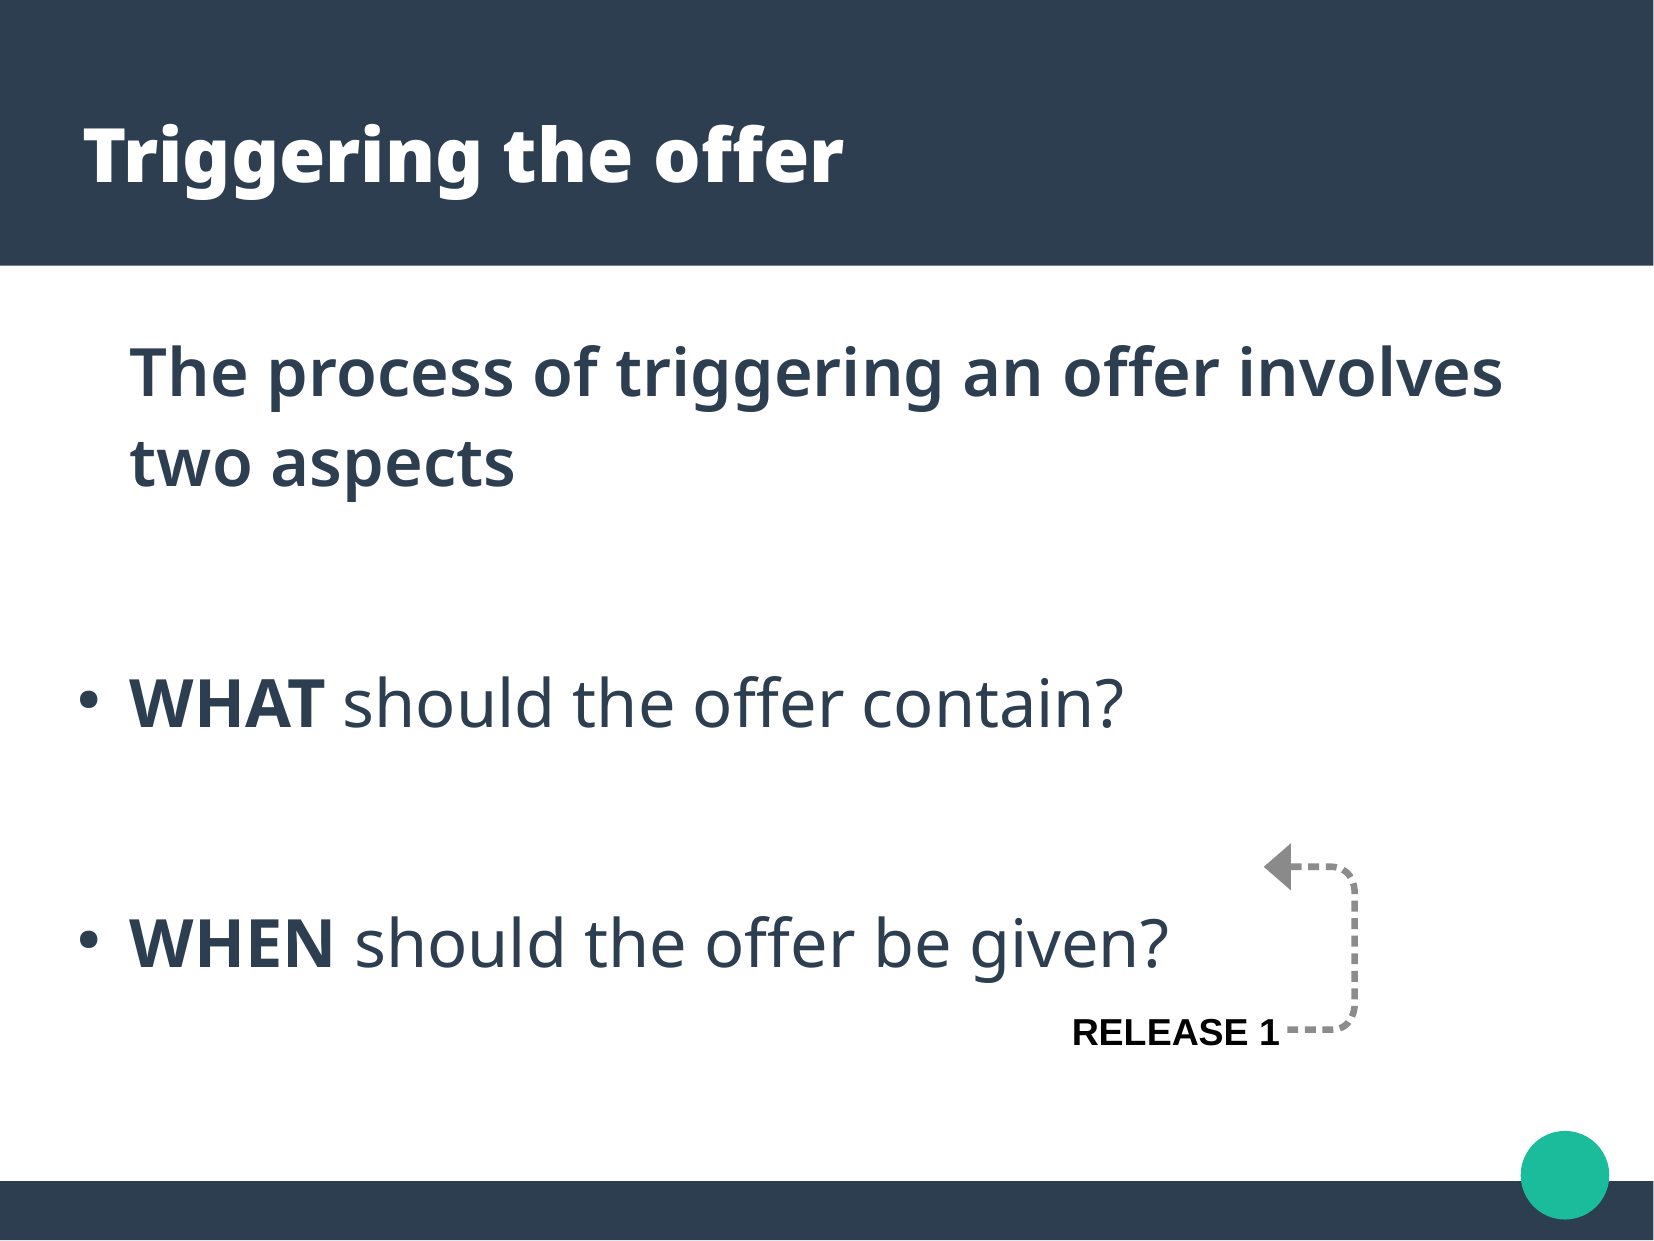

# Triggering the offer
The process of triggering an offer involves two aspects
WHAT should the offer contain?
WHEN should the offer be given?
RELEASE 1